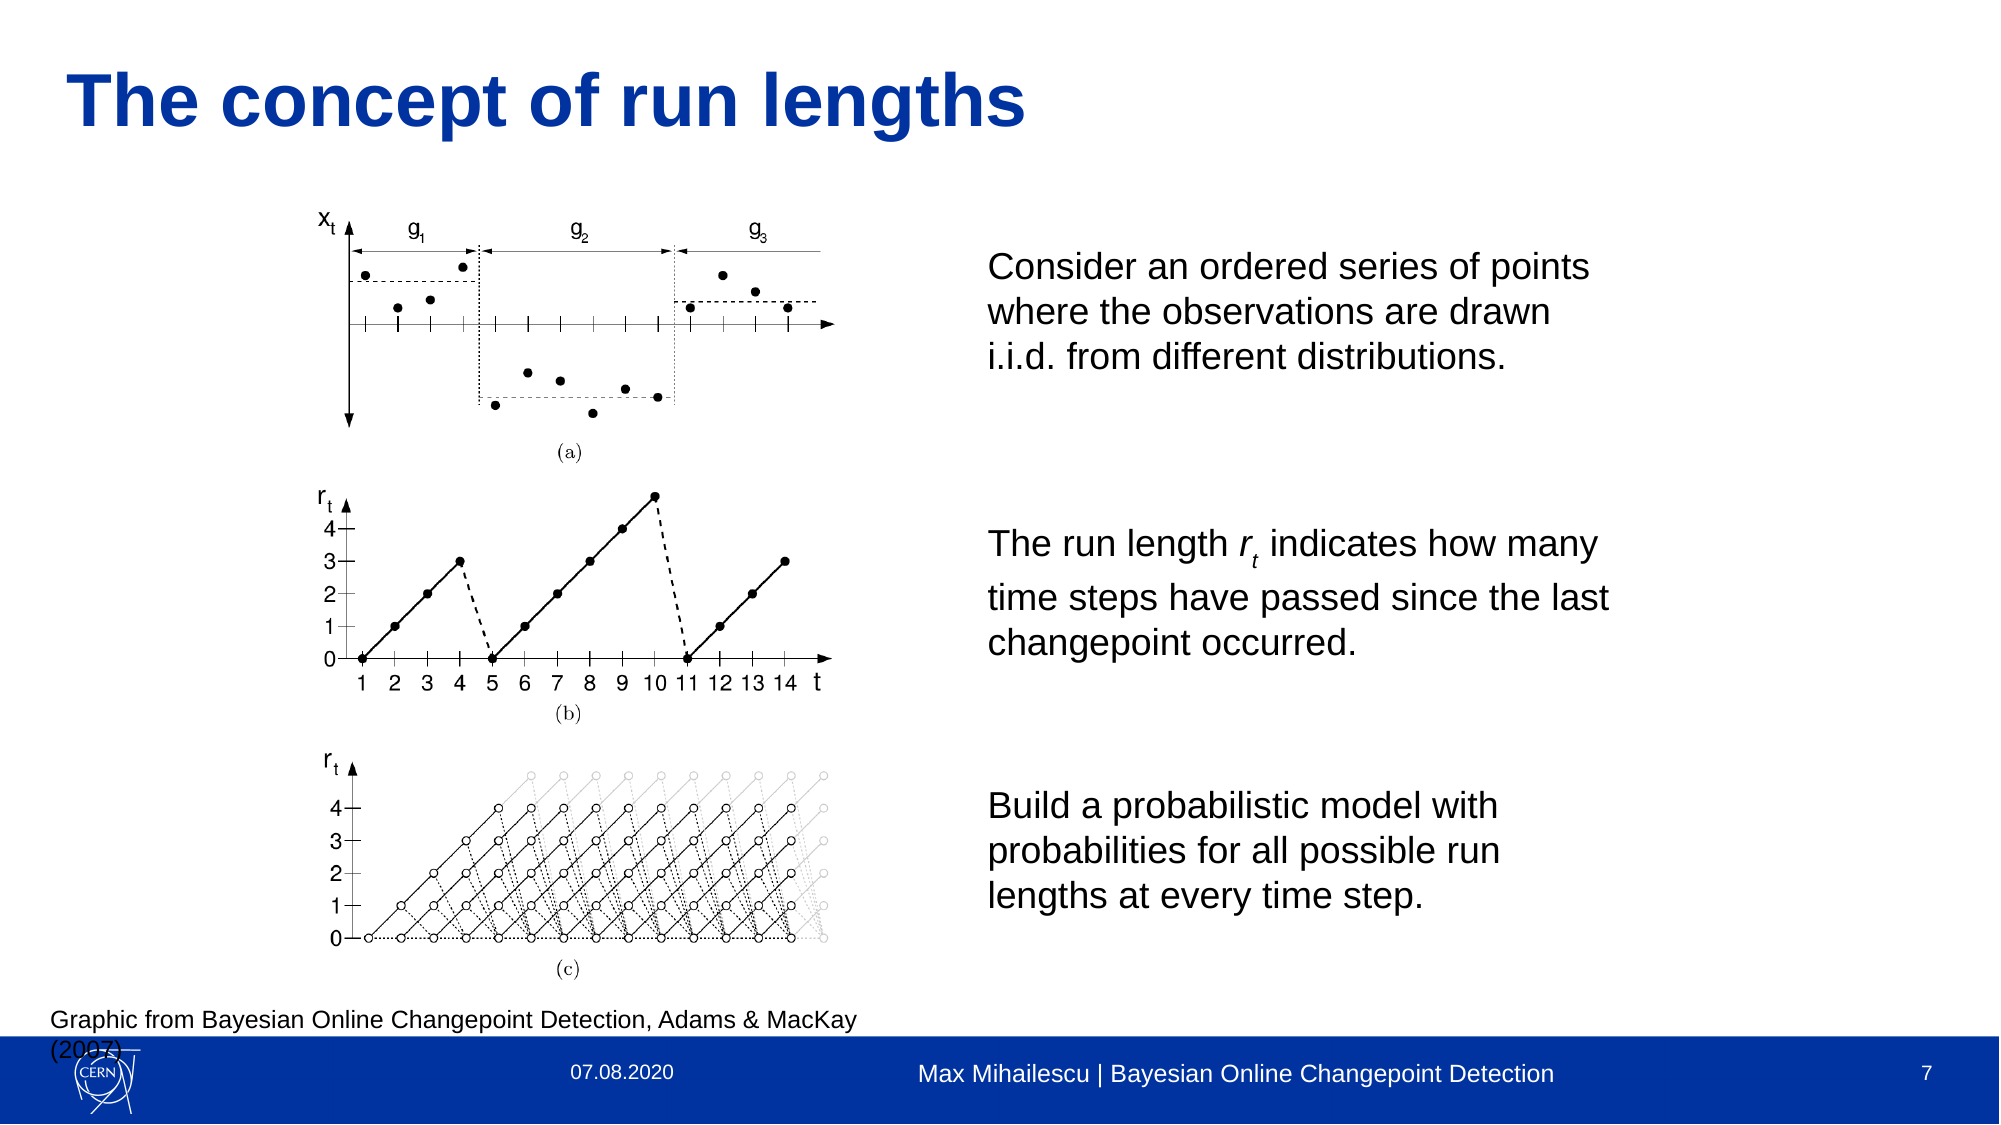

The concept of run lengths
Consider an ordered series of points where the observations are drawn i.i.d. from different distributions.
The run length rt indicates how many time steps have passed since the last changepoint occurred.
Build a probabilistic model with probabilities for all possible run lengths at every time step.
Graphic from Bayesian Online Changepoint Detection, Adams & MacKay (2007)
07.08.2020
Max Mihailescu | Bayesian Online Changepoint Detection